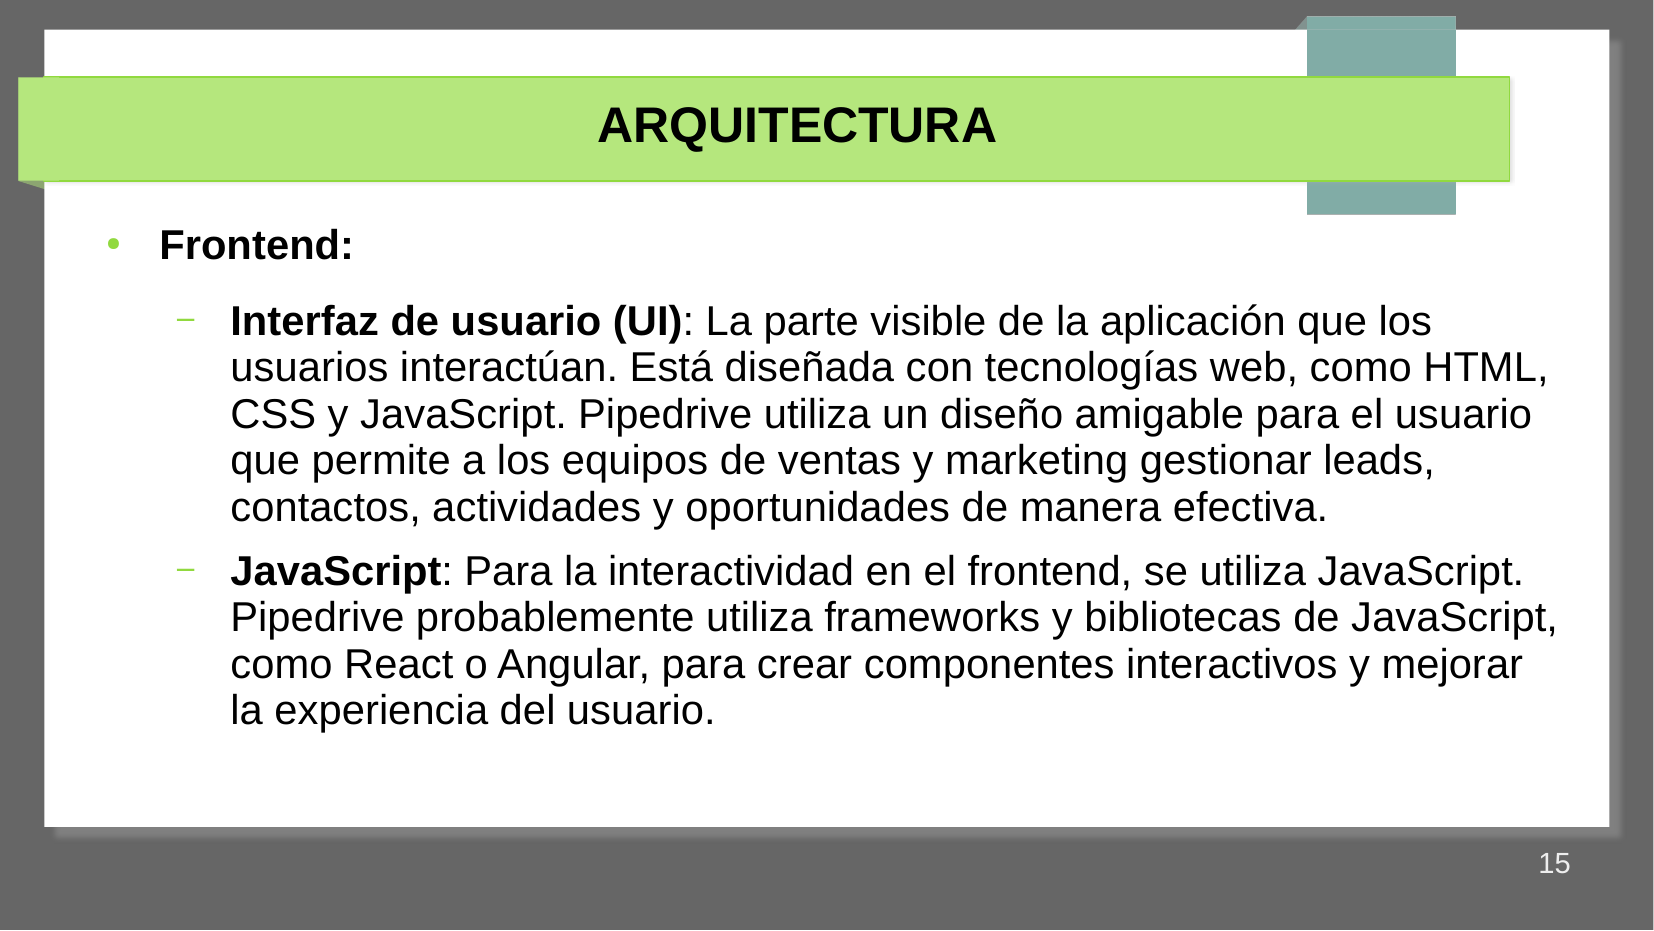

# ARQUITECTURA
Frontend:
Interfaz de usuario (UI): La parte visible de la aplicación que los usuarios interactúan. Está diseñada con tecnologías web, como HTML, CSS y JavaScript. Pipedrive utiliza un diseño amigable para el usuario que permite a los equipos de ventas y marketing gestionar leads, contactos, actividades y oportunidades de manera efectiva.
JavaScript: Para la interactividad en el frontend, se utiliza JavaScript. Pipedrive probablemente utiliza frameworks y bibliotecas de JavaScript, como React o Angular, para crear componentes interactivos y mejorar la experiencia del usuario.
15